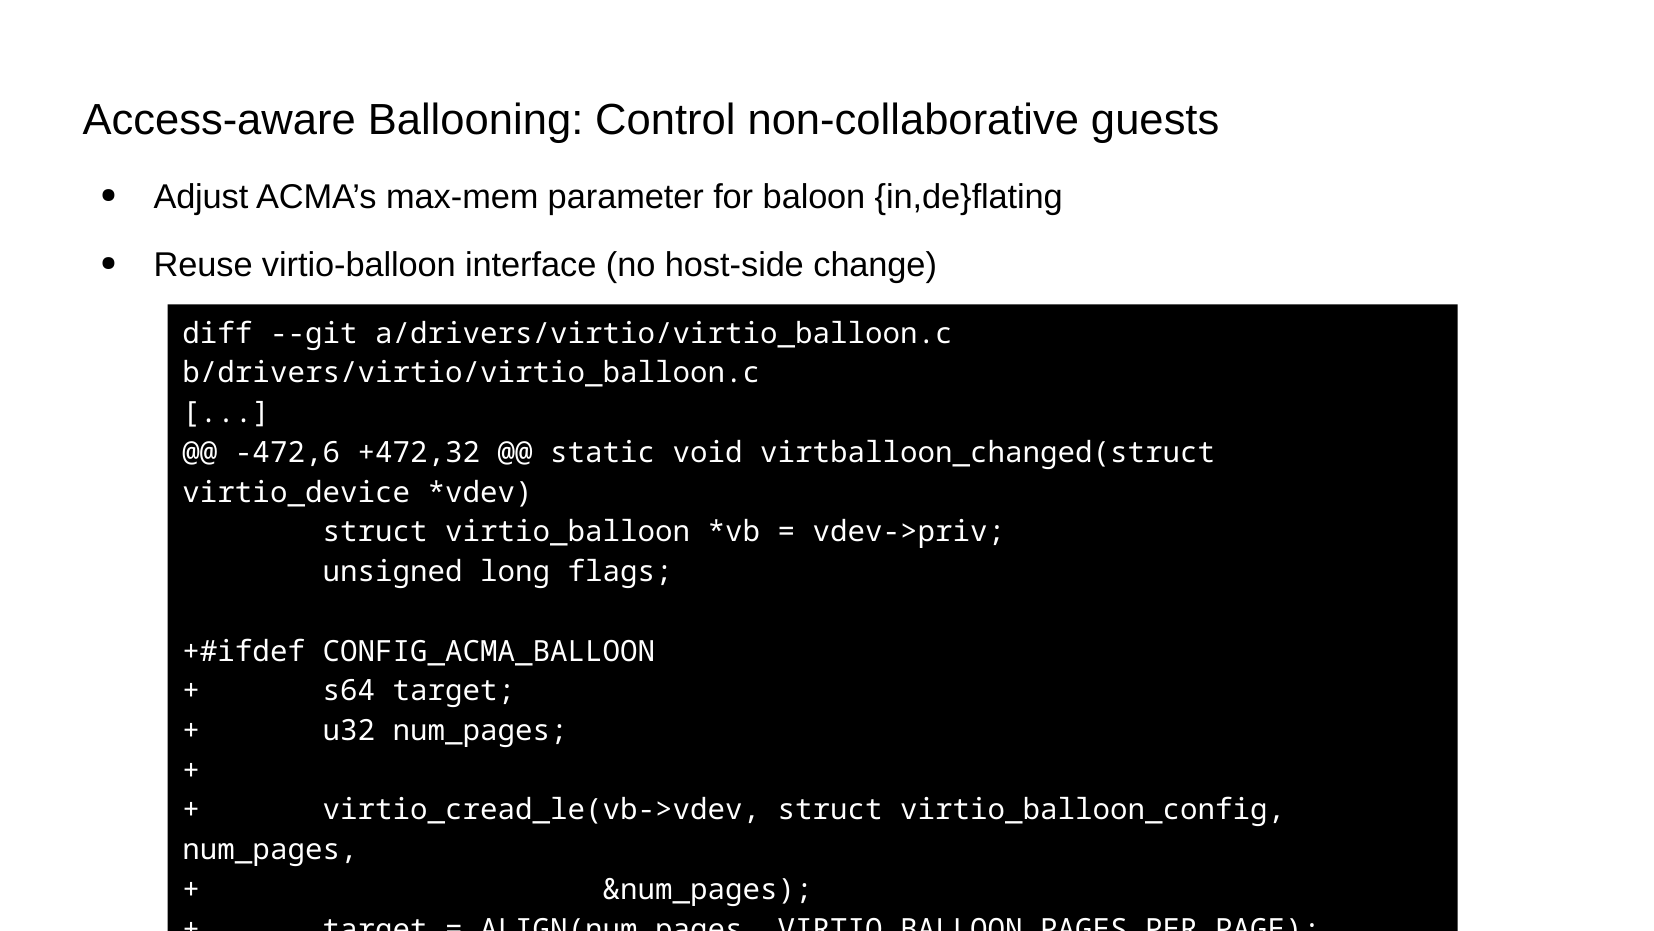

# Access-aware Ballooning: Control non-collaborative guests
Adjust ACMA’s max-mem parameter for baloon {in,de}flating
Reuse virtio-balloon interface (no host-side change)
diff --git a/drivers/virtio/virtio_balloon.c b/drivers/virtio/virtio_balloon.c
[...]
@@ -472,6 +472,32 @@ static void virtballoon_changed(struct virtio_device *vdev)
 struct virtio_balloon *vb = vdev->priv;
 unsigned long flags;
+#ifdef CONFIG_ACMA_BALLOON
+ s64 target;
+ u32 num_pages;
+
+ virtio_cread_le(vb->vdev, struct virtio_balloon_config, num_pages,
+ &num_pages);
+ target = ALIGN(num_pages, VIRTIO_BALLOON_PAGES_PER_PAGE);
+ acma_set_max_mem_aggressive(totalram_pages() - target);
+ return;
+#endif
+
 spin_lock_irqsave(&vb->stop_update_lock, flags);
 if (!vb->stop_update) {
 start_update_balloon_size(vb);